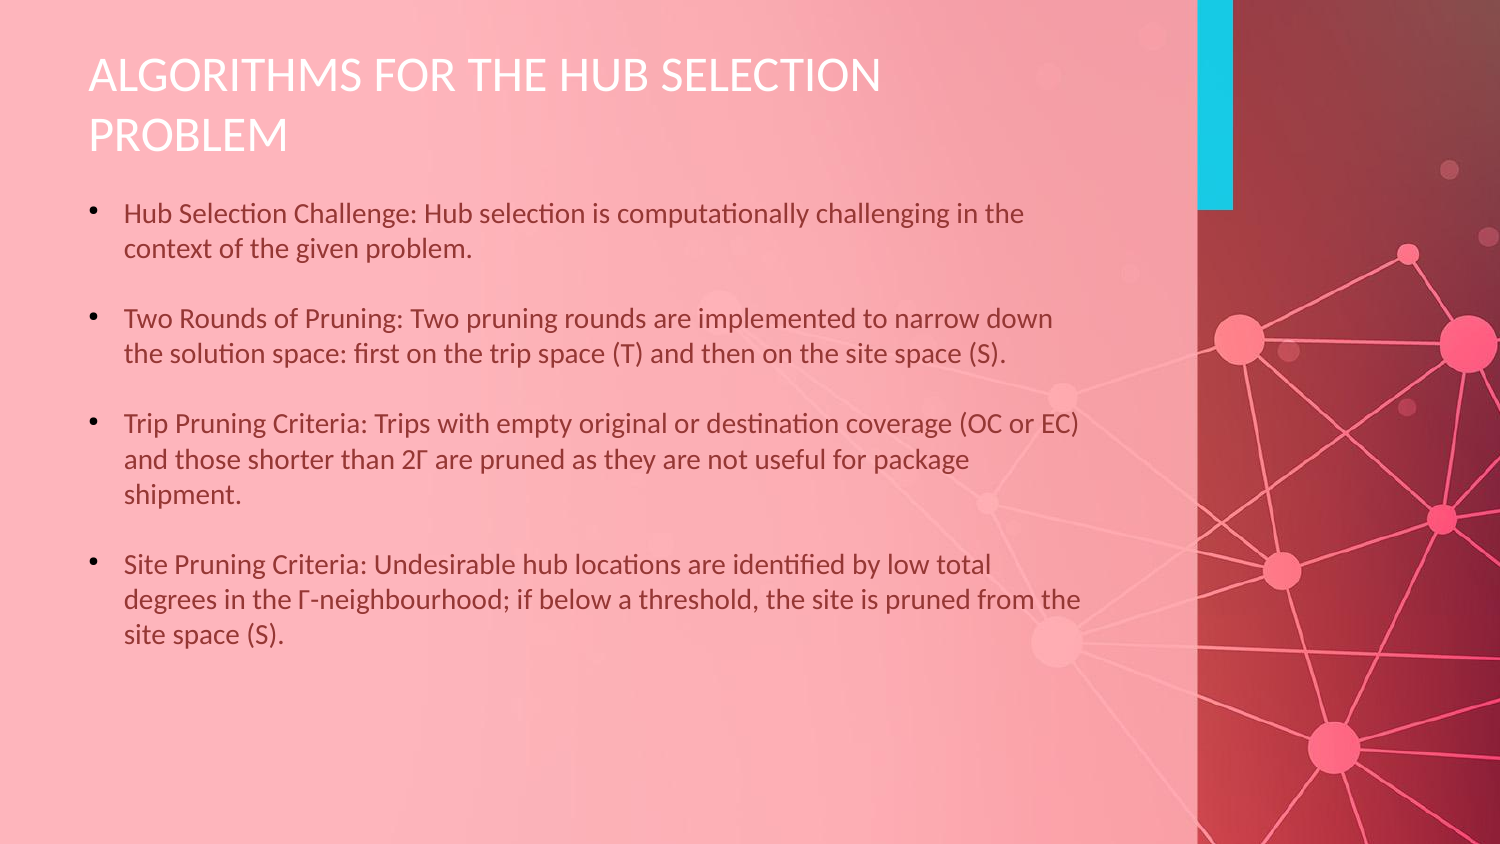

# ALGORITHMS FOR THE HUB SELECTION PROBLEM
Hub Selection Challenge: Hub selection is computationally challenging in the context of the given problem.
Two Rounds of Pruning: Two pruning rounds are implemented to narrow down the solution space: first on the trip space (T) and then on the site space (S).
Trip Pruning Criteria: Trips with empty original or destination coverage (OC or EC) and those shorter than 2Γ are pruned as they are not useful for package shipment.
Site Pruning Criteria: Undesirable hub locations are identified by low total degrees in the Γ-neighbourhood; if below a threshold, the site is pruned from the site space (S).